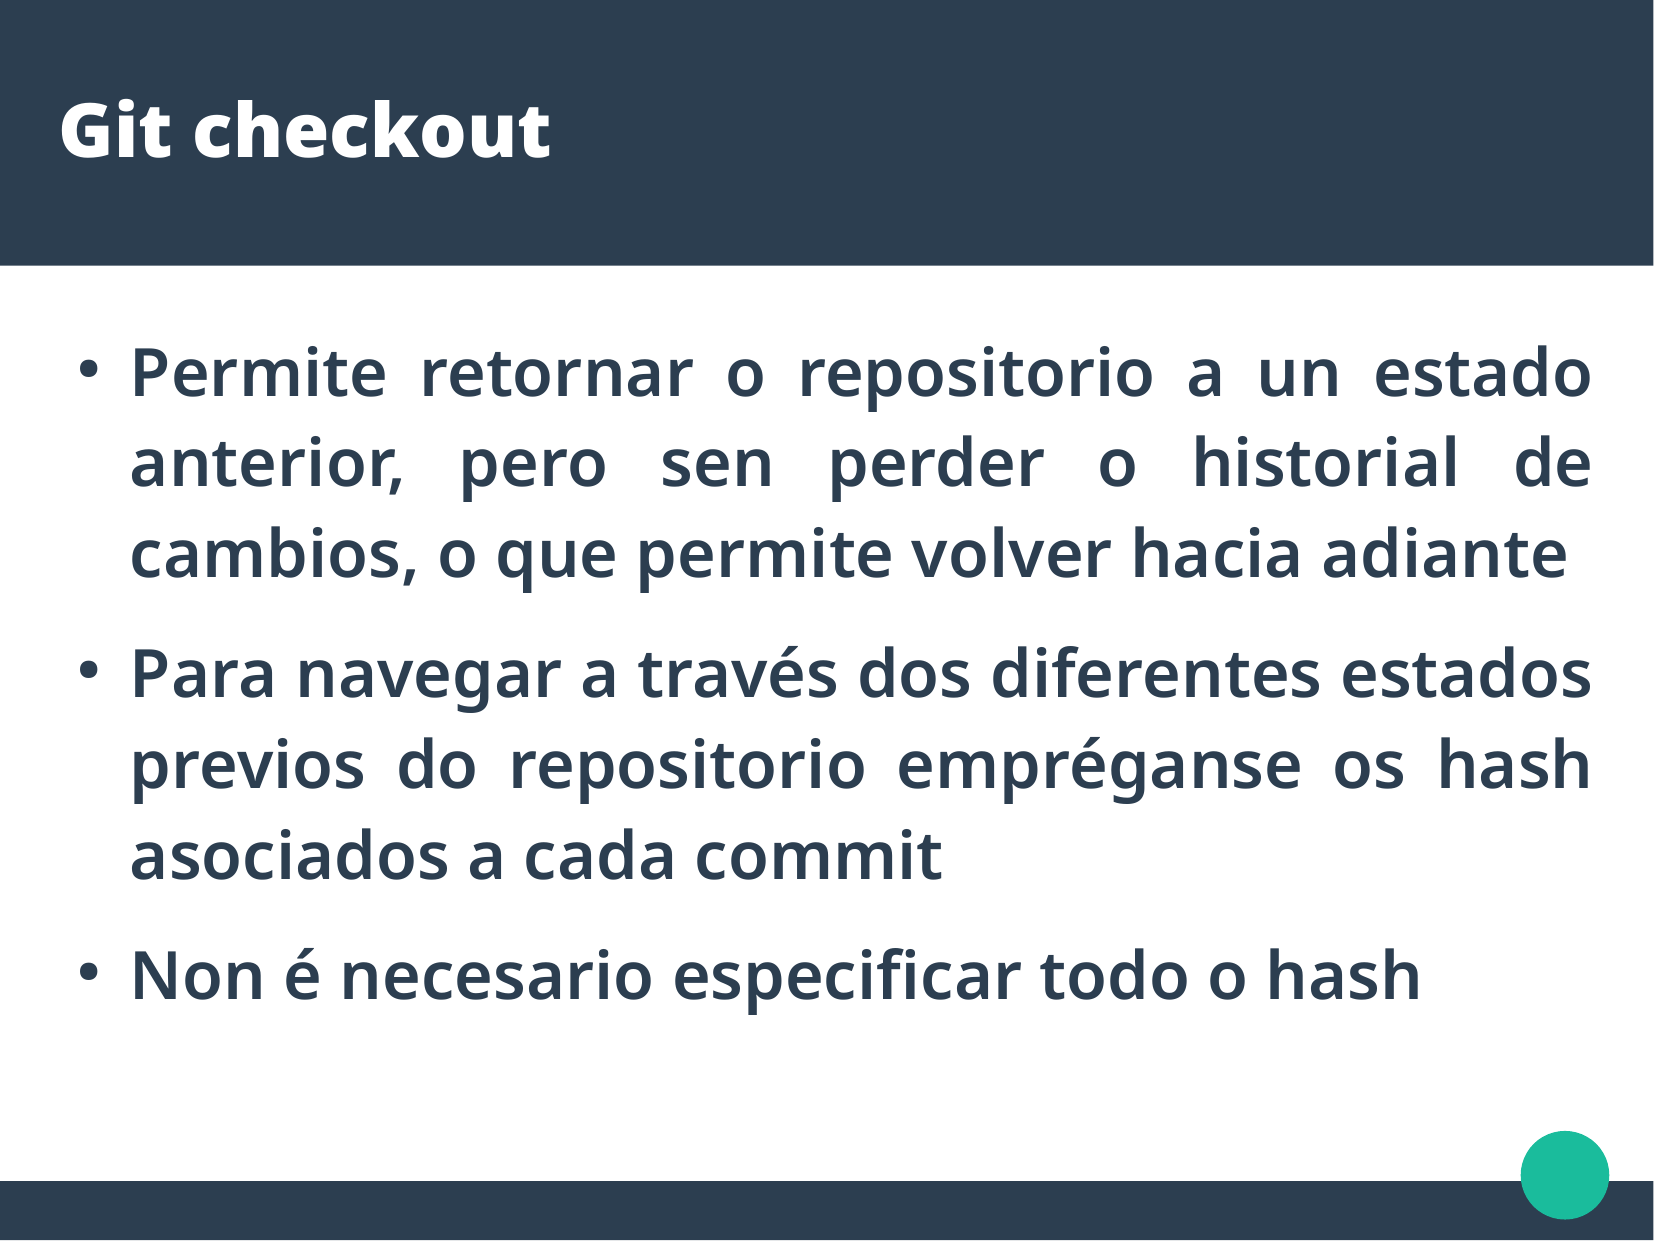

# Git checkout
Permite retornar o repositorio a un estado anterior, pero sen perder o historial de cambios, o que permite volver hacia adiante
Para navegar a través dos diferentes estados previos do repositorio empréganse os hash asociados a cada commit
Non é necesario especificar todo o hash